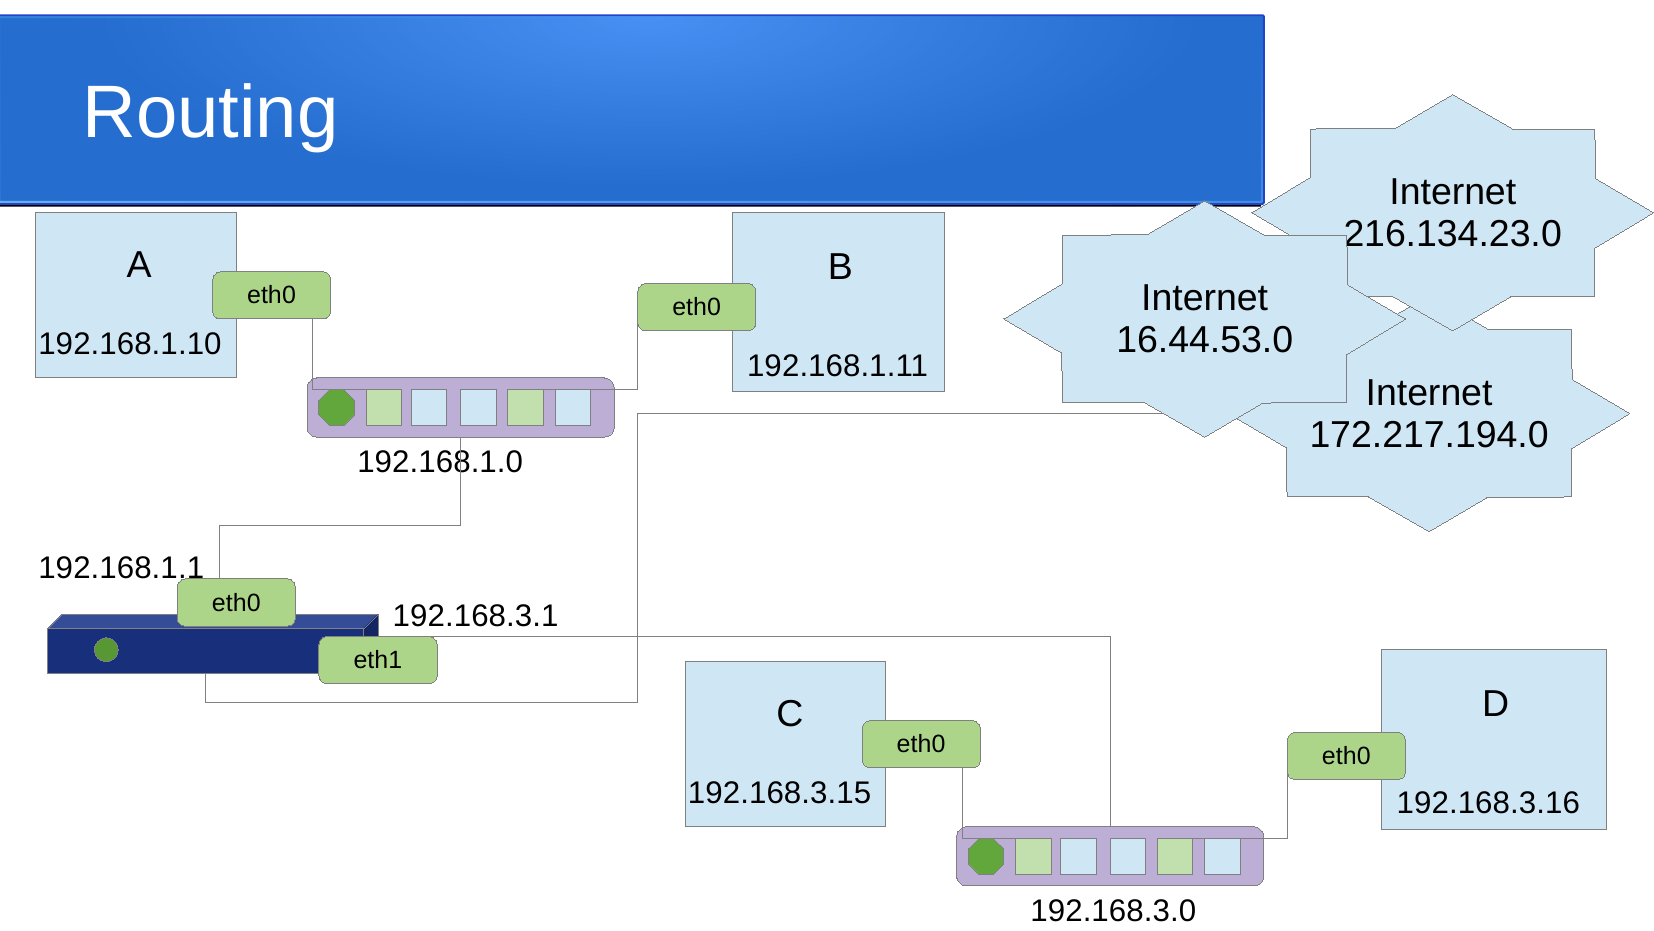

# Routing
Internet
216.134.23.0
Internet
16.44.53.0
A
B
192.168.1.11
eth0
eth0
Internet
172.217.194.0
192.168.1.10
192.168.1.0
192.168.1.1
eth0
192.168.3.1
eth1
D
192.168.3.16
C
eth0
eth0
192.168.3.15
192.168.3.0